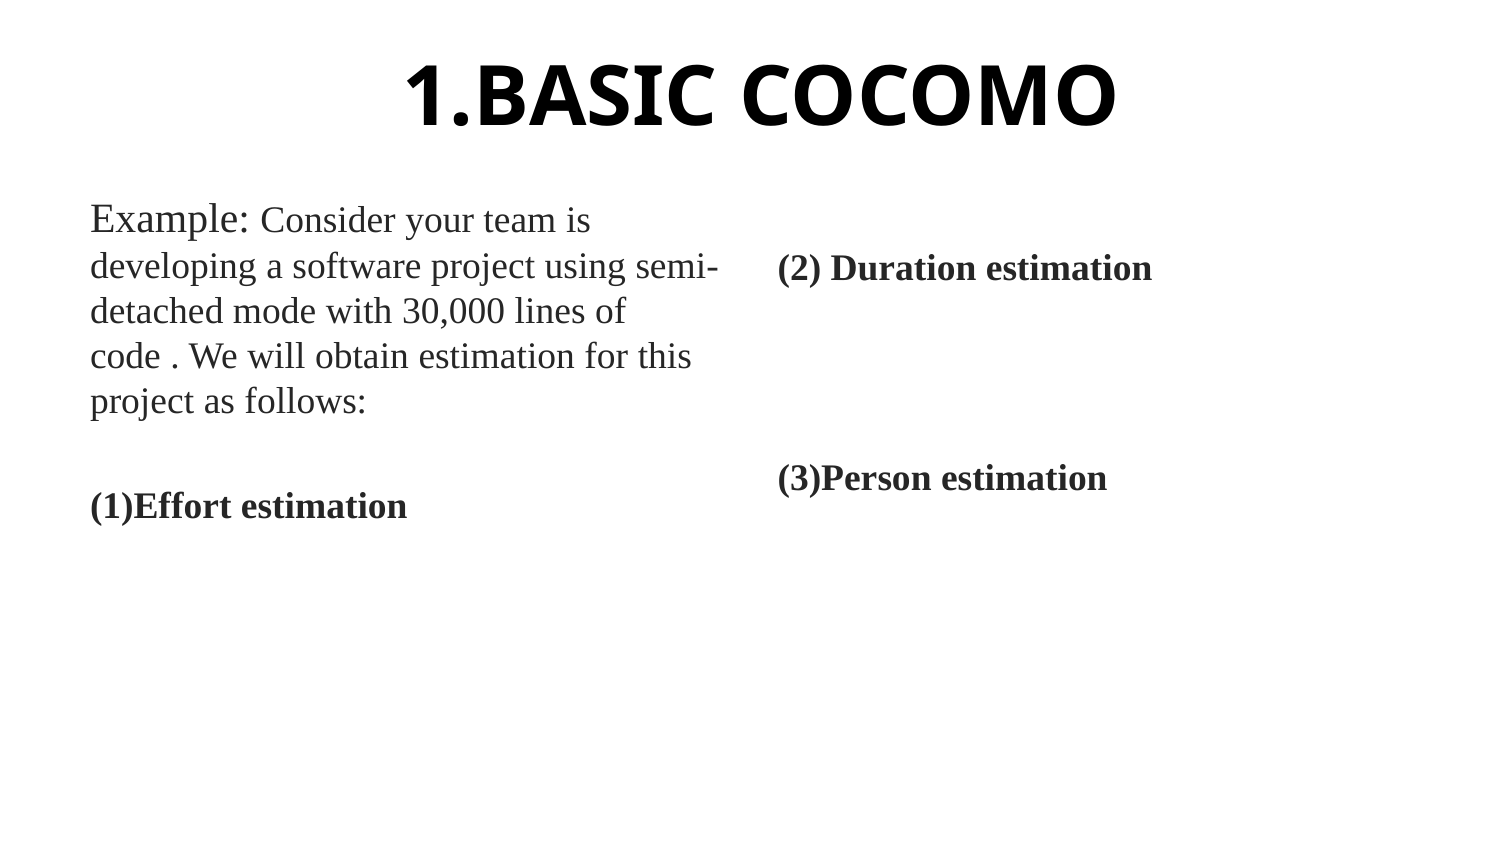

# 1.Basic COCOMO
Example: Consider your team is developing a software project using semi-detached mode with 30,000 lines of code . We will obtain estimation for this project as follows:
(1)Effort estimation
(2) Duration estimation
(3)Person estimation